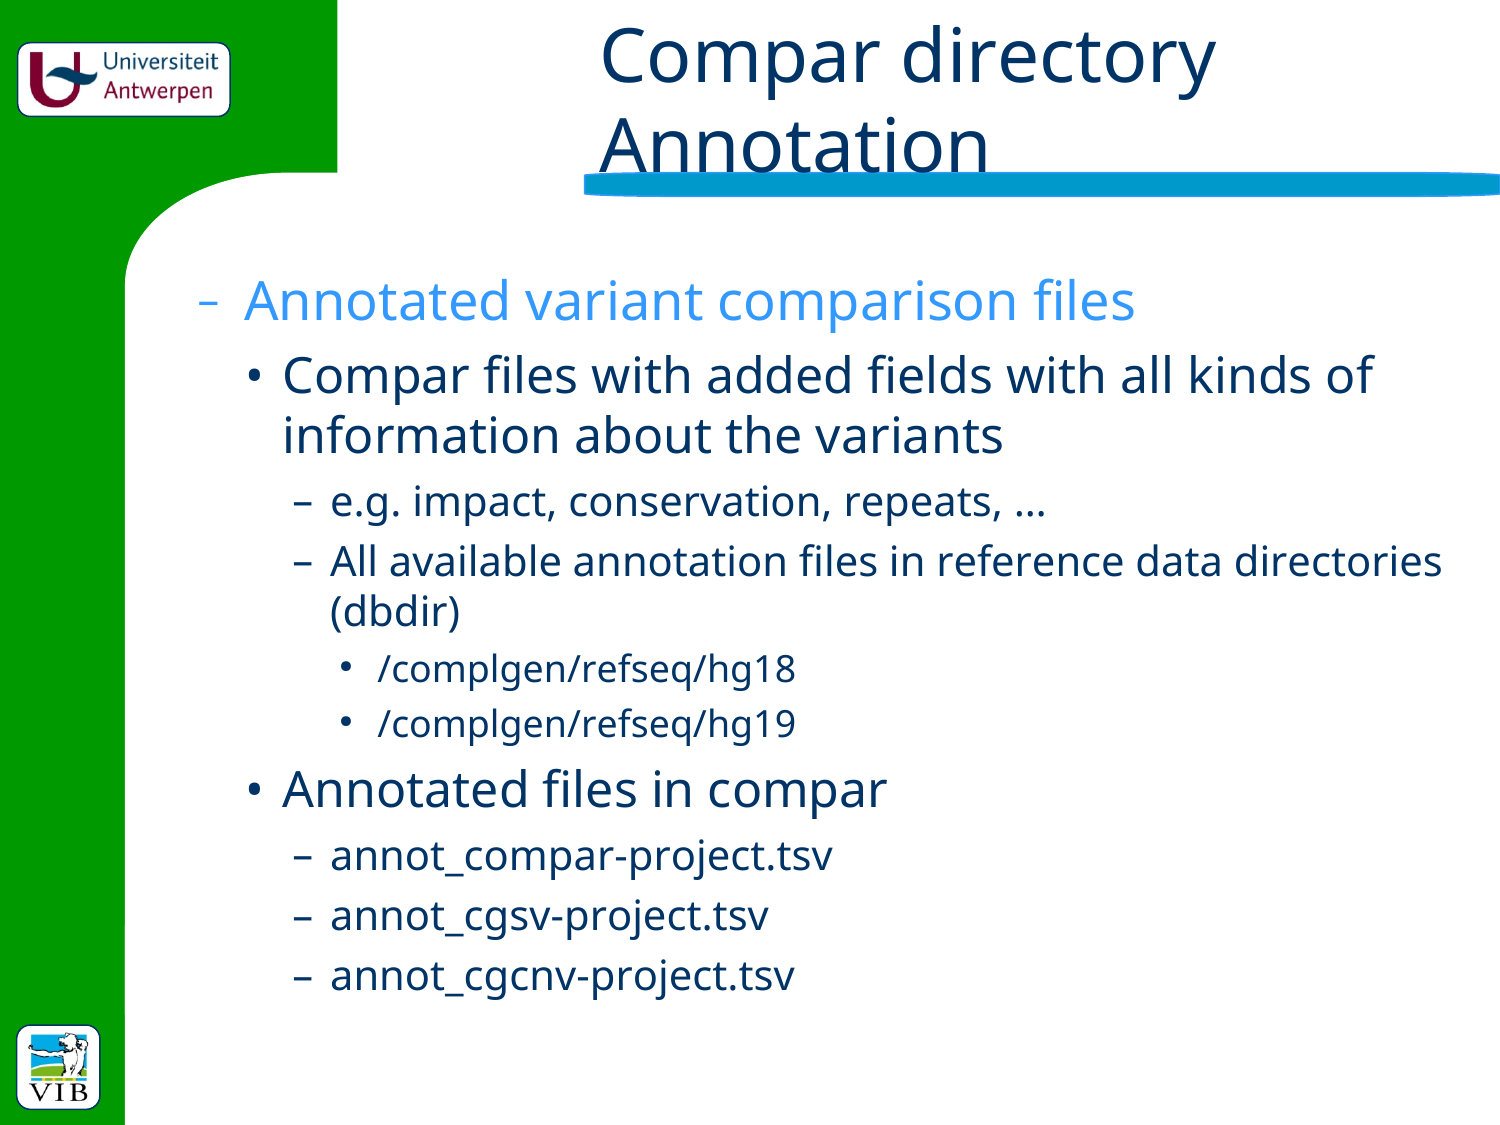

# Compar directory Annotation
Annotated variant comparison files
Compar files with added fields with all kinds of information about the variants
e.g. impact, conservation, repeats, …
All available annotation files in reference data directories (dbdir)
/complgen/refseq/hg18
/complgen/refseq/hg19
Annotated files in compar
annot_compar-project.tsv
annot_cgsv-project.tsv
annot_cgcnv-project.tsv